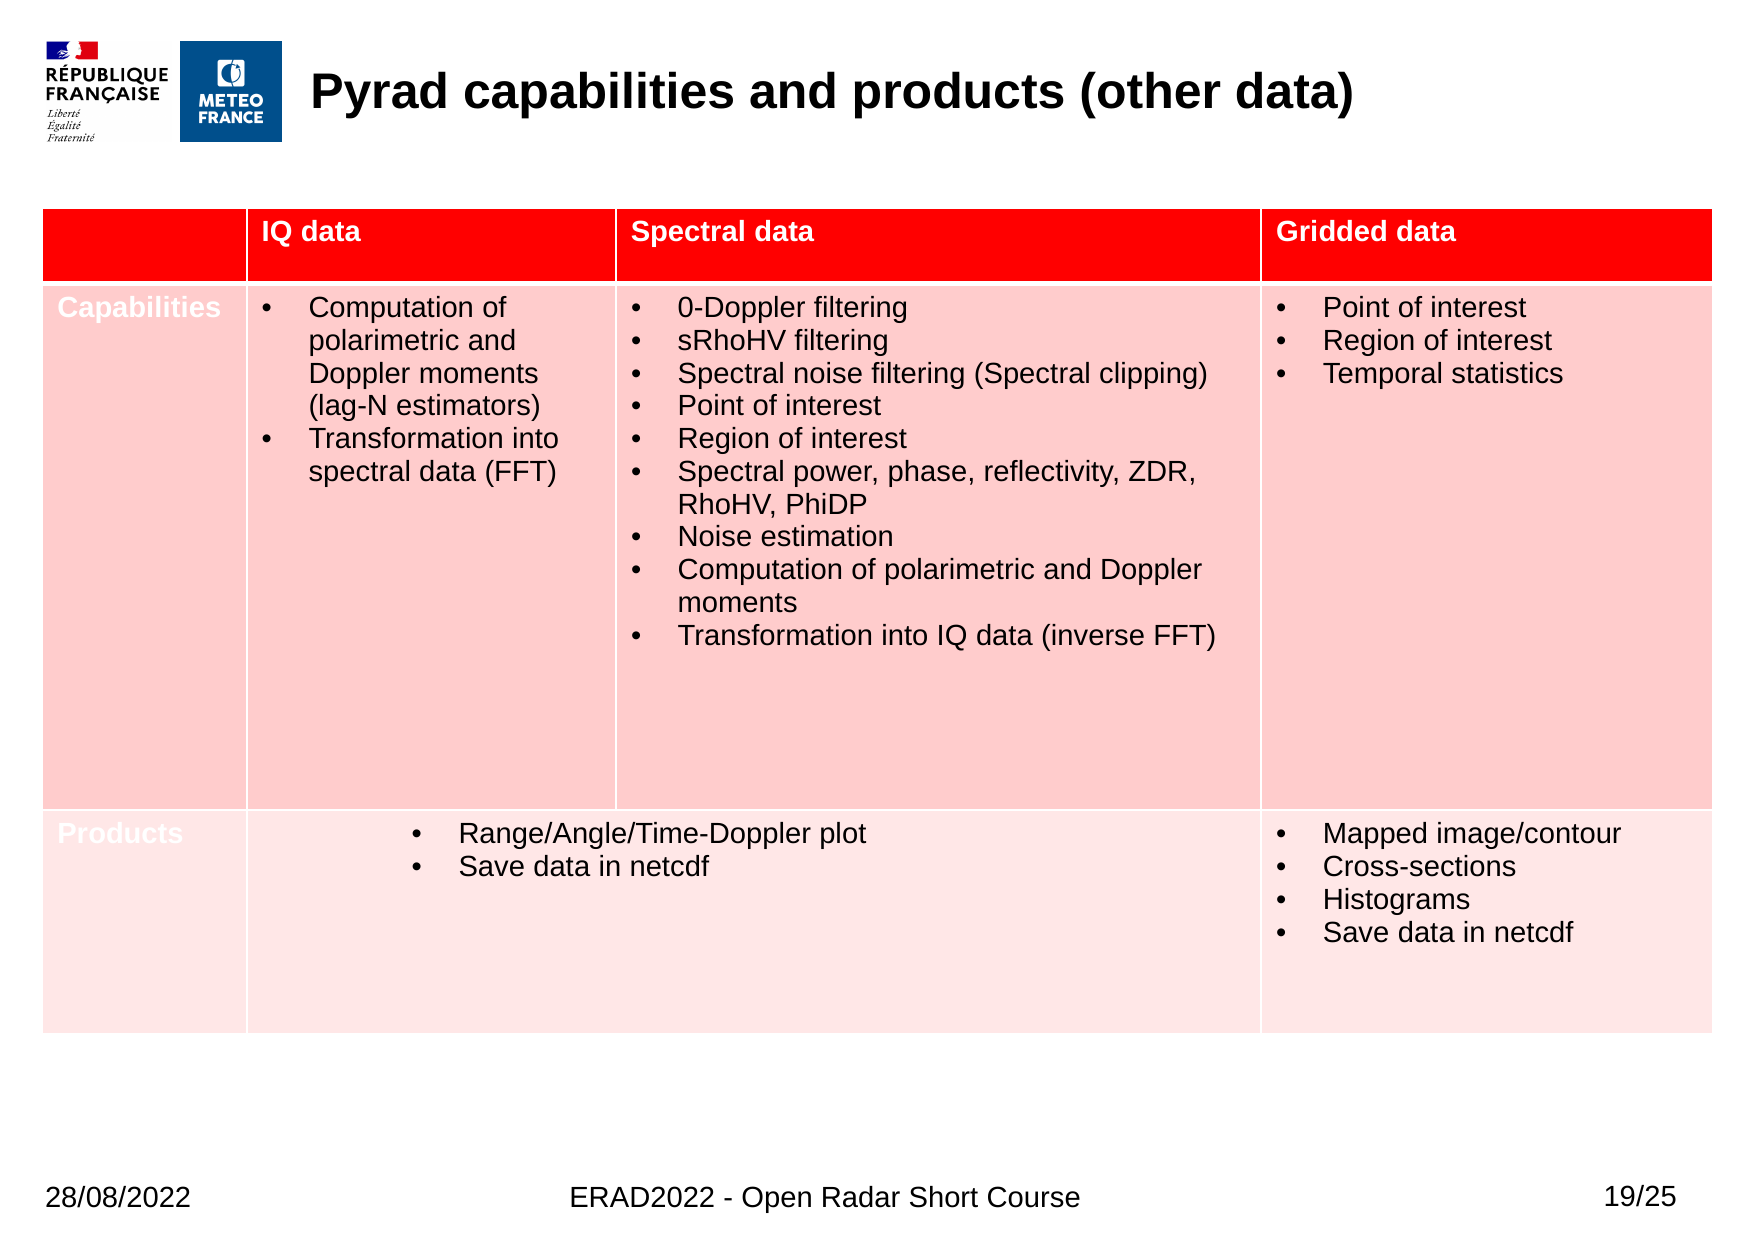

# Pyrad capabilities and products (other data)
| | IQ data | Spectral data | Gridded data |
| --- | --- | --- | --- |
| Capabilities | Computation of polarimetric and Doppler moments (lag-N estimators) Transformation into spectral data (FFT) | 0-Doppler filtering sRhoHV filtering Spectral noise filtering (Spectral clipping) Point of interest Region of interest Spectral power, phase, reflectivity, ZDR, RhoHV, PhiDP Noise estimation Computation of polarimetric and Doppler moments Transformation into IQ data (inverse FFT) | Point of interest Region of interest Temporal statistics |
| Products | Range/Angle/Time-Doppler plot Save data in netcdf | | Mapped image/contour Cross-sections Histograms Save data in netcdf |
19
28/08/2022
ERAD2022 - Open Radar Short Course